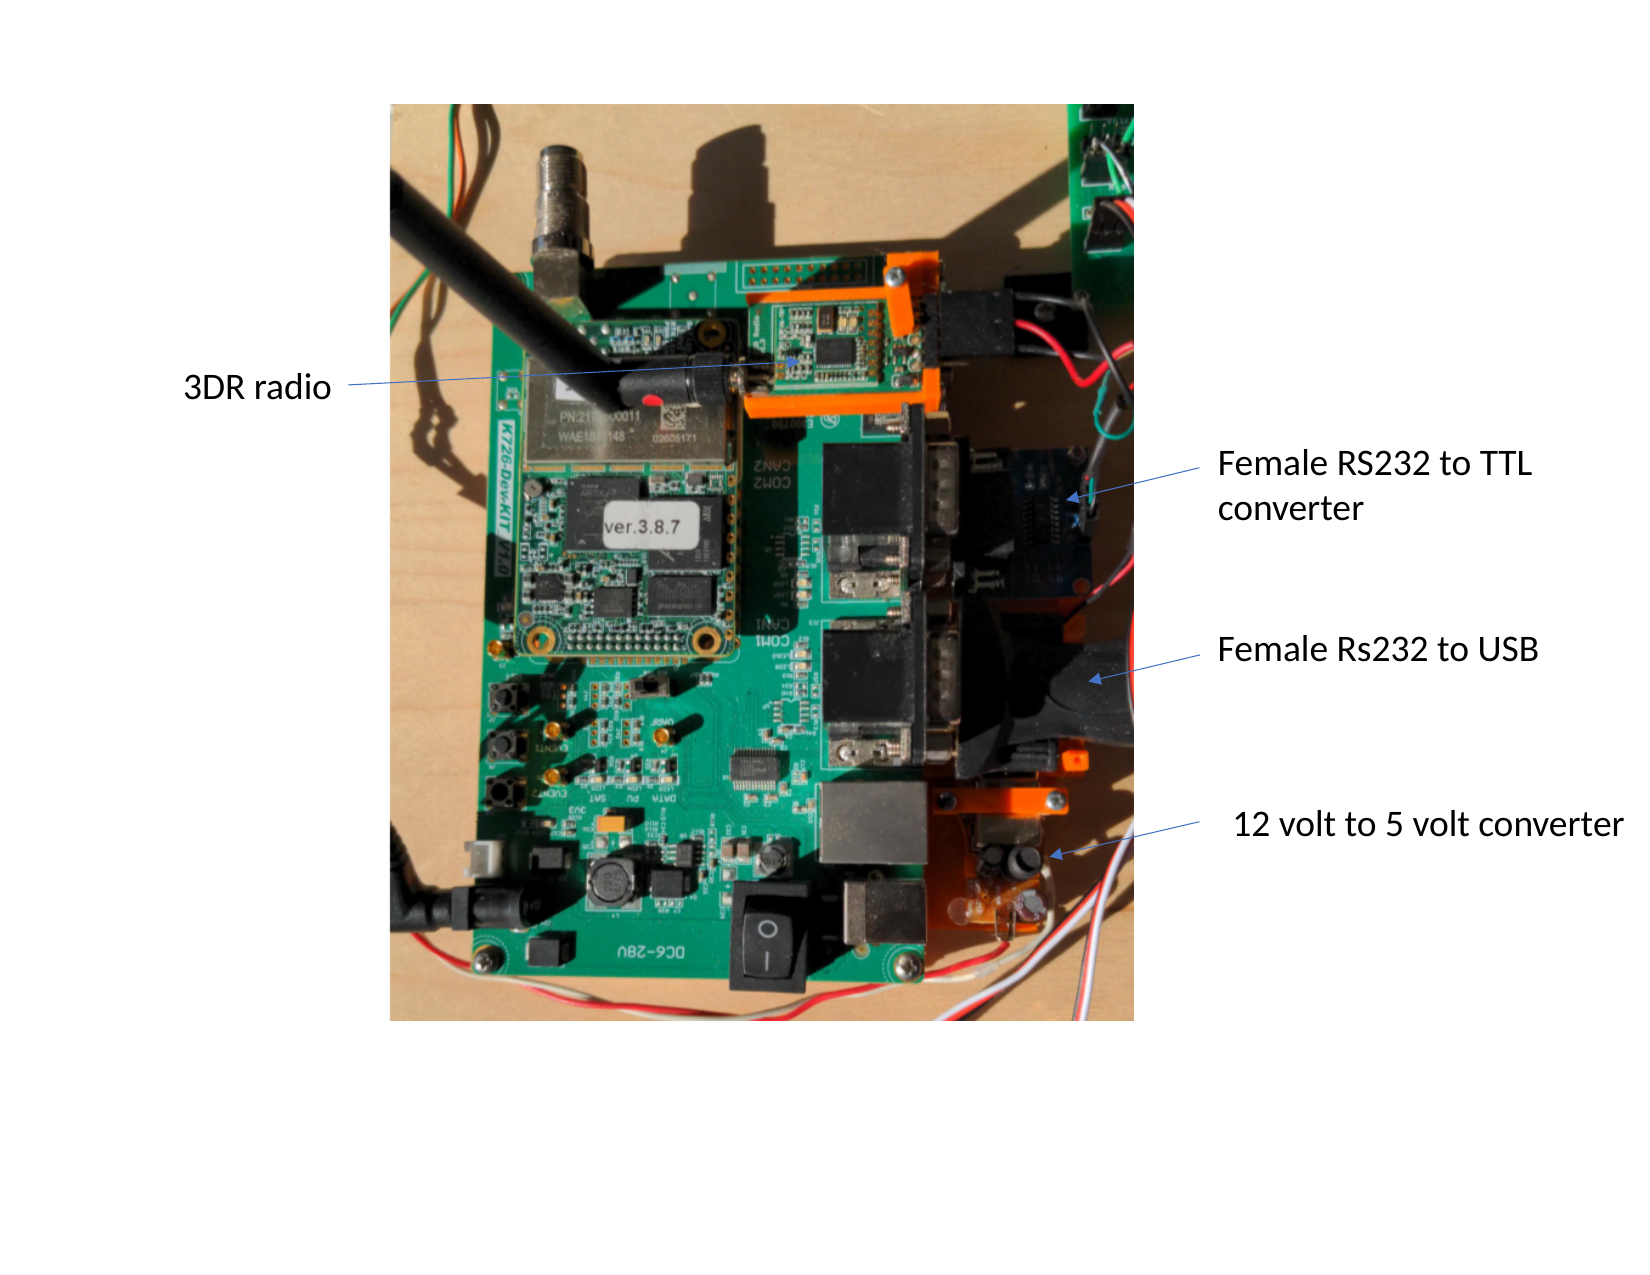

3DR radio
Female RS232 to TTL
converter
Female Rs232 to USB
12 volt to 5 volt converter